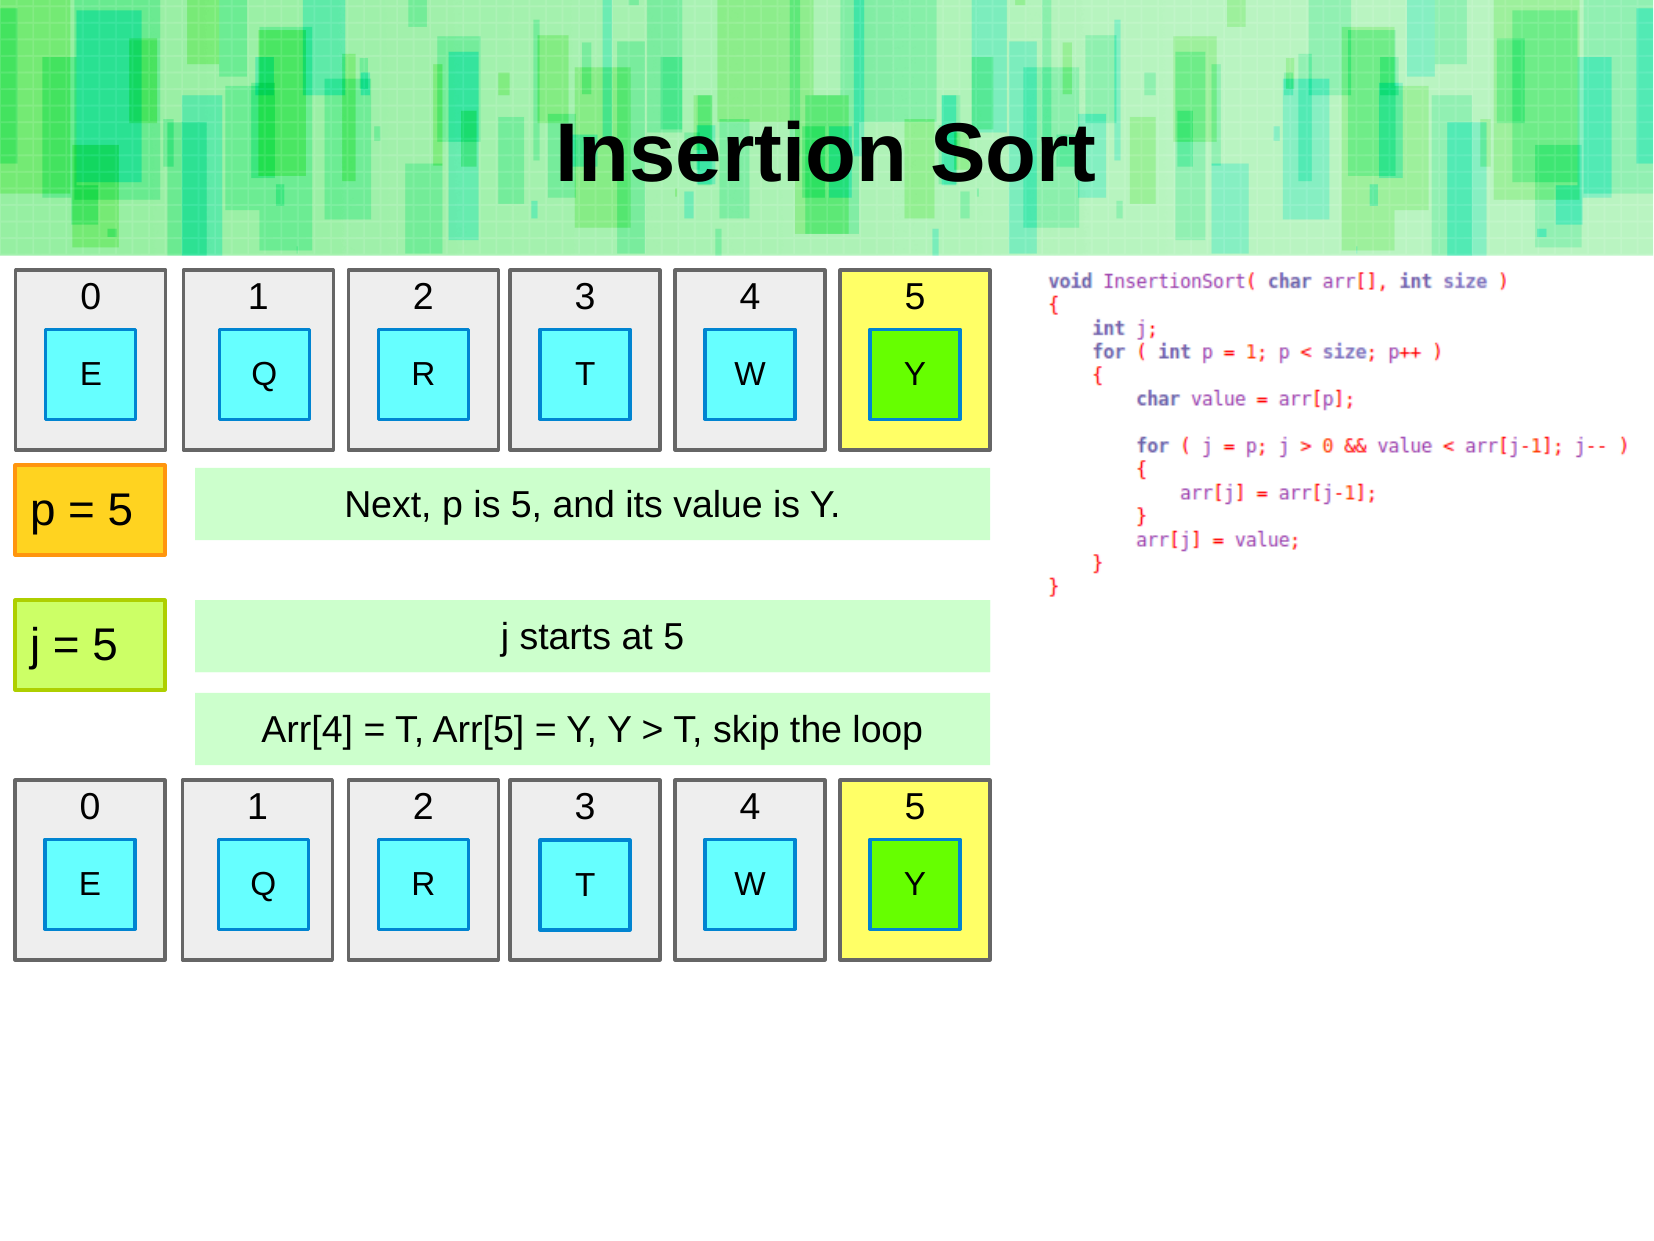

# Insertion Sort
0
1
2
3
4
5
E
Q
R
T
W
Y
p = 5
Next, p is 5, and its value is Y.
j = 5
j starts at 5
j starts at 5
Arr[4] = T, Arr[5] = Y, Y > T, skip the loop
0
1
2
3
4
5
E
Q
R
W
Y
T